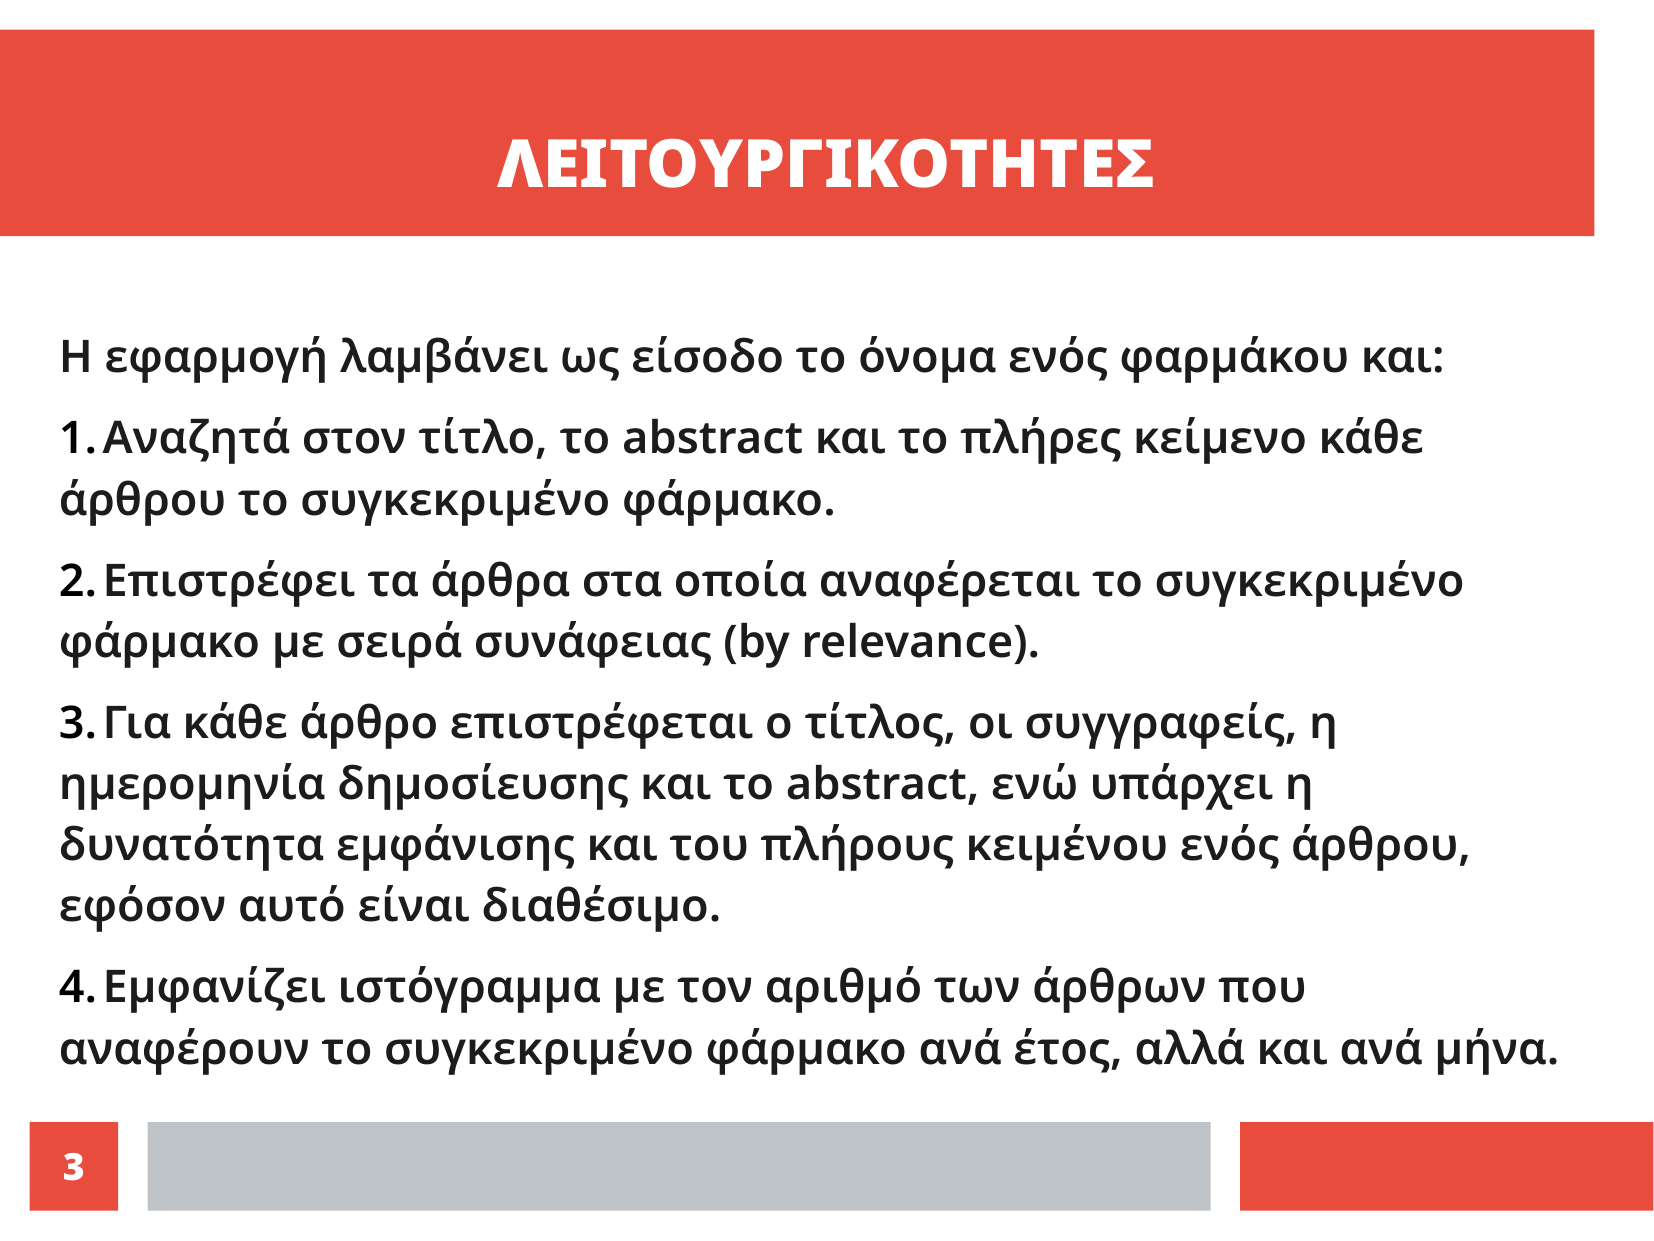

# ΛΕΙΤΟΥΡΓΙΚΟΤΗΤΕΣ
Η εφαρμογή λαμβάνει ως είσοδο το όνομα ενός φαρμάκου και:
 Αναζητά στον τίτλο, το abstract και το πλήρες κείμενο κάθε άρθρου το συγκεκριμένο φάρμακο.
 Επιστρέφει τα άρθρα στα οποία αναφέρεται το συγκεκριμένο φάρμακο με σειρά συνάφειας (by relevance).
 Για κάθε άρθρο επιστρέφεται ο τίτλος, οι συγγραφείς, η ημερομηνία δημοσίευσης και το abstract, ενώ υπάρχει η δυνατότητα εμφάνισης και του πλήρους κειμένου ενός άρθρου, εφόσον αυτό είναι διαθέσιμο.
 Εμφανίζει ιστόγραμμα με τον αριθμό των άρθρων που αναφέρουν το συγκεκριμένο φάρμακο ανά έτος, αλλά και ανά μήνα.
3